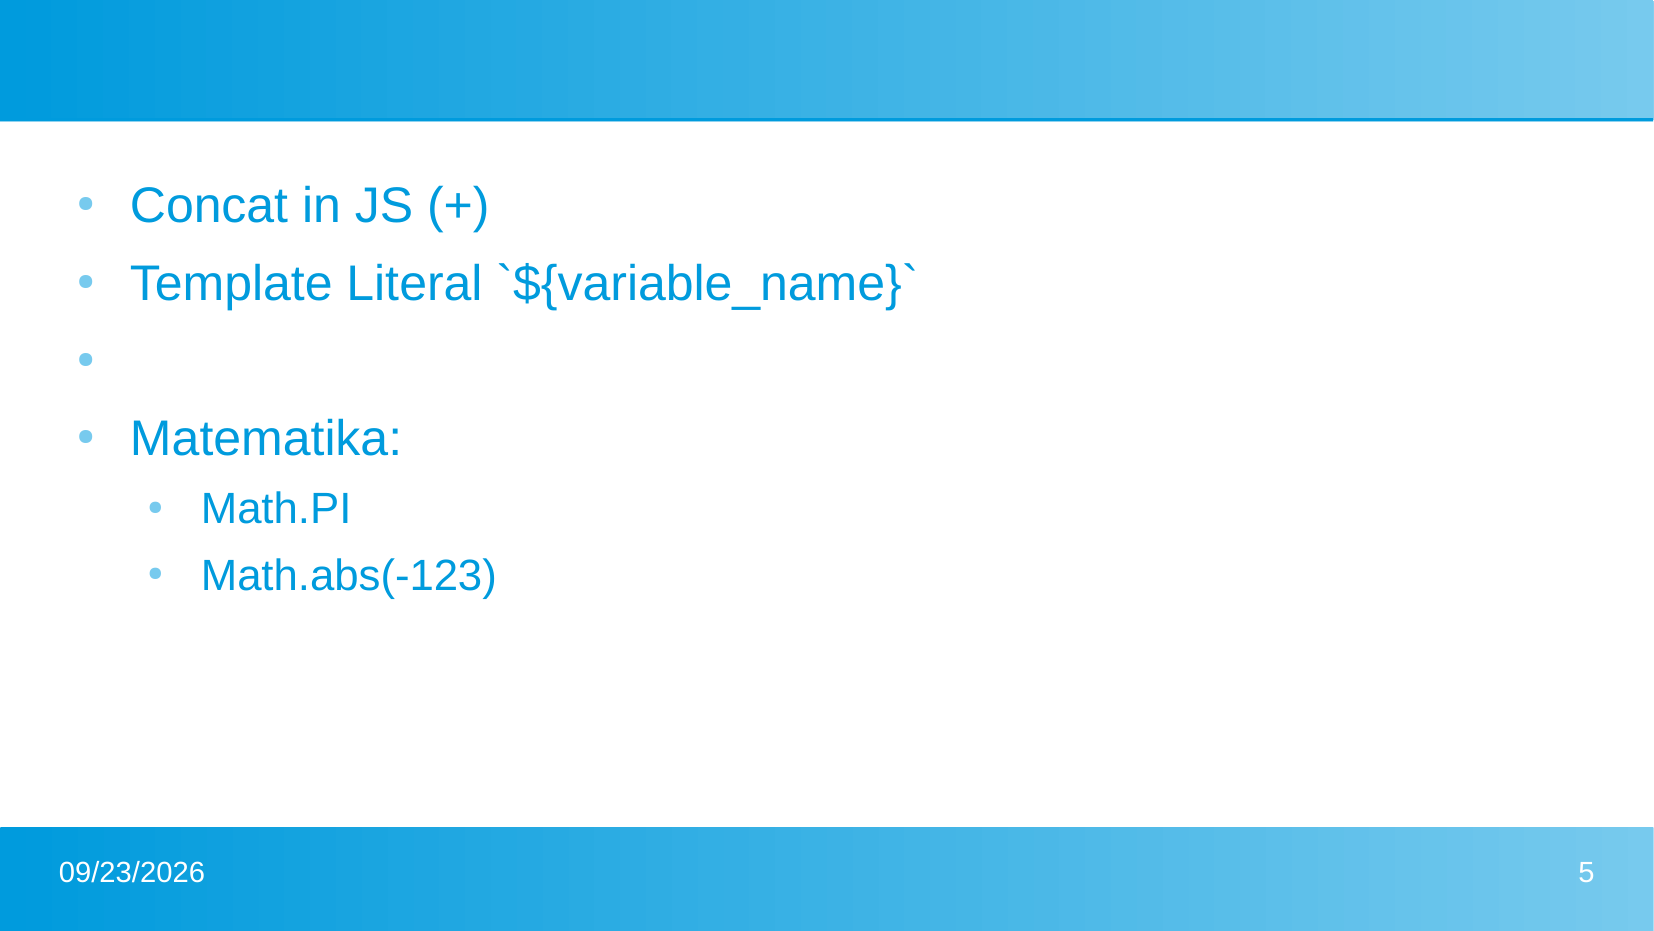

#
Concat in JS (+)
Template Literal `${variable_name}`
Matematika:
Math.PI
Math.abs(-123)
5